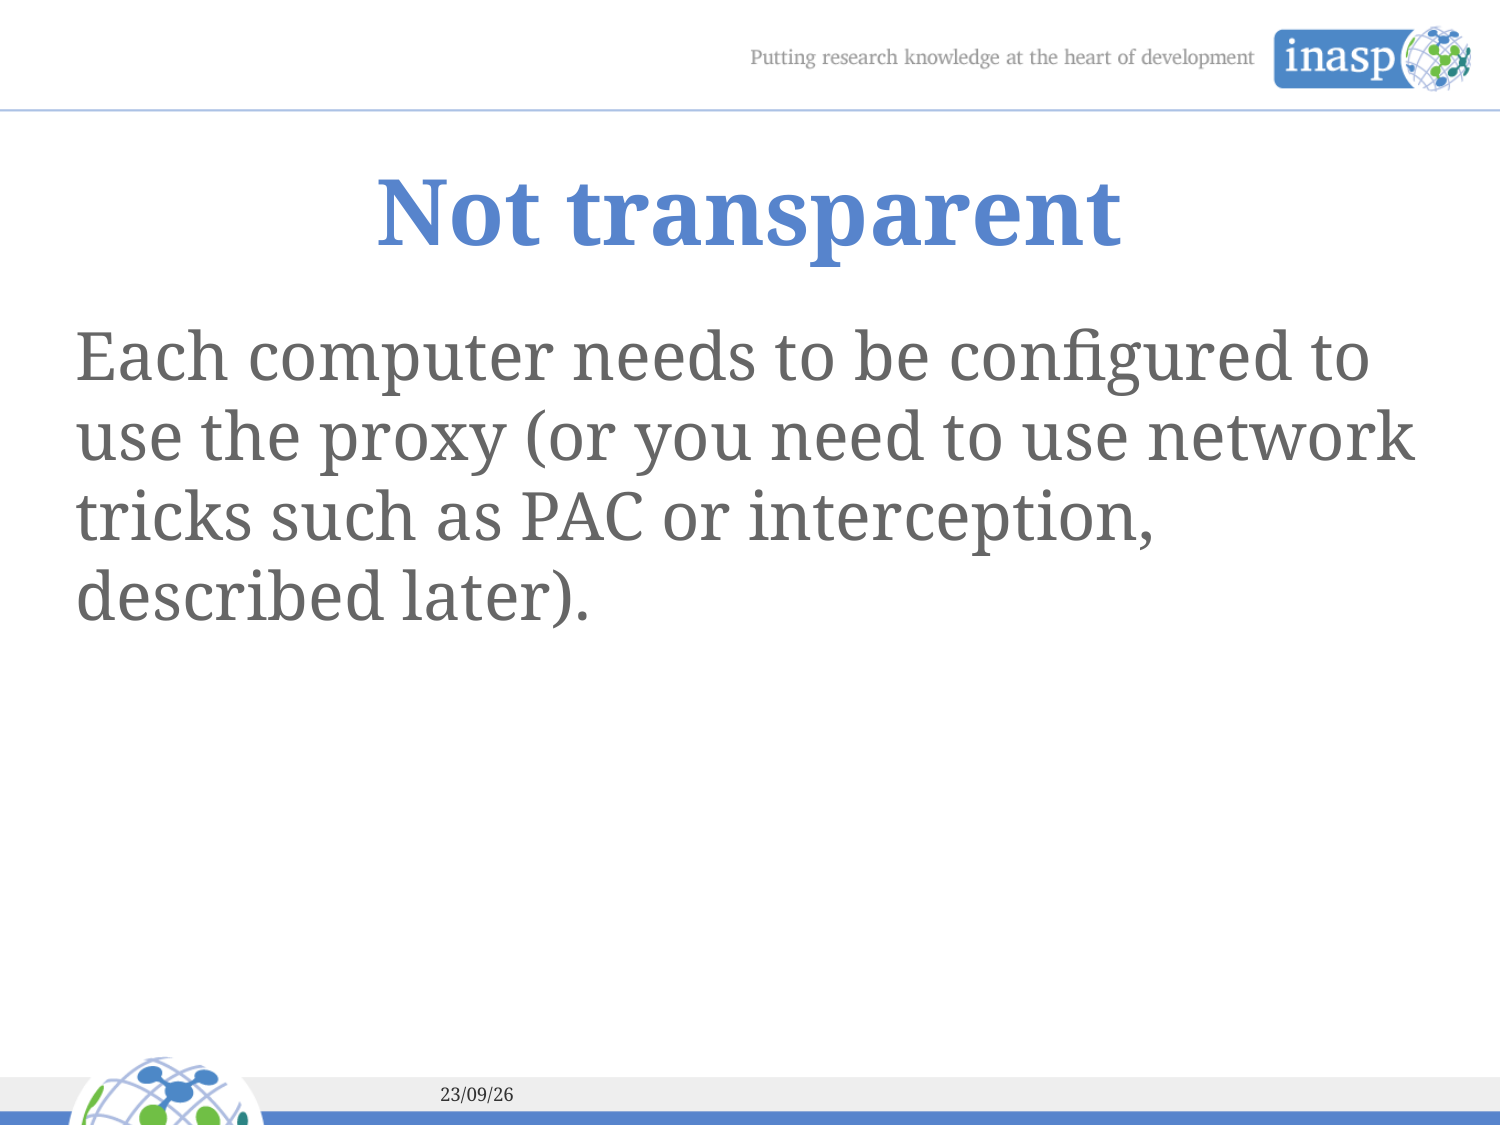

# Not transparent
Each computer needs to be configured to use the proxy (or you need to use network tricks such as PAC or interception, described later).